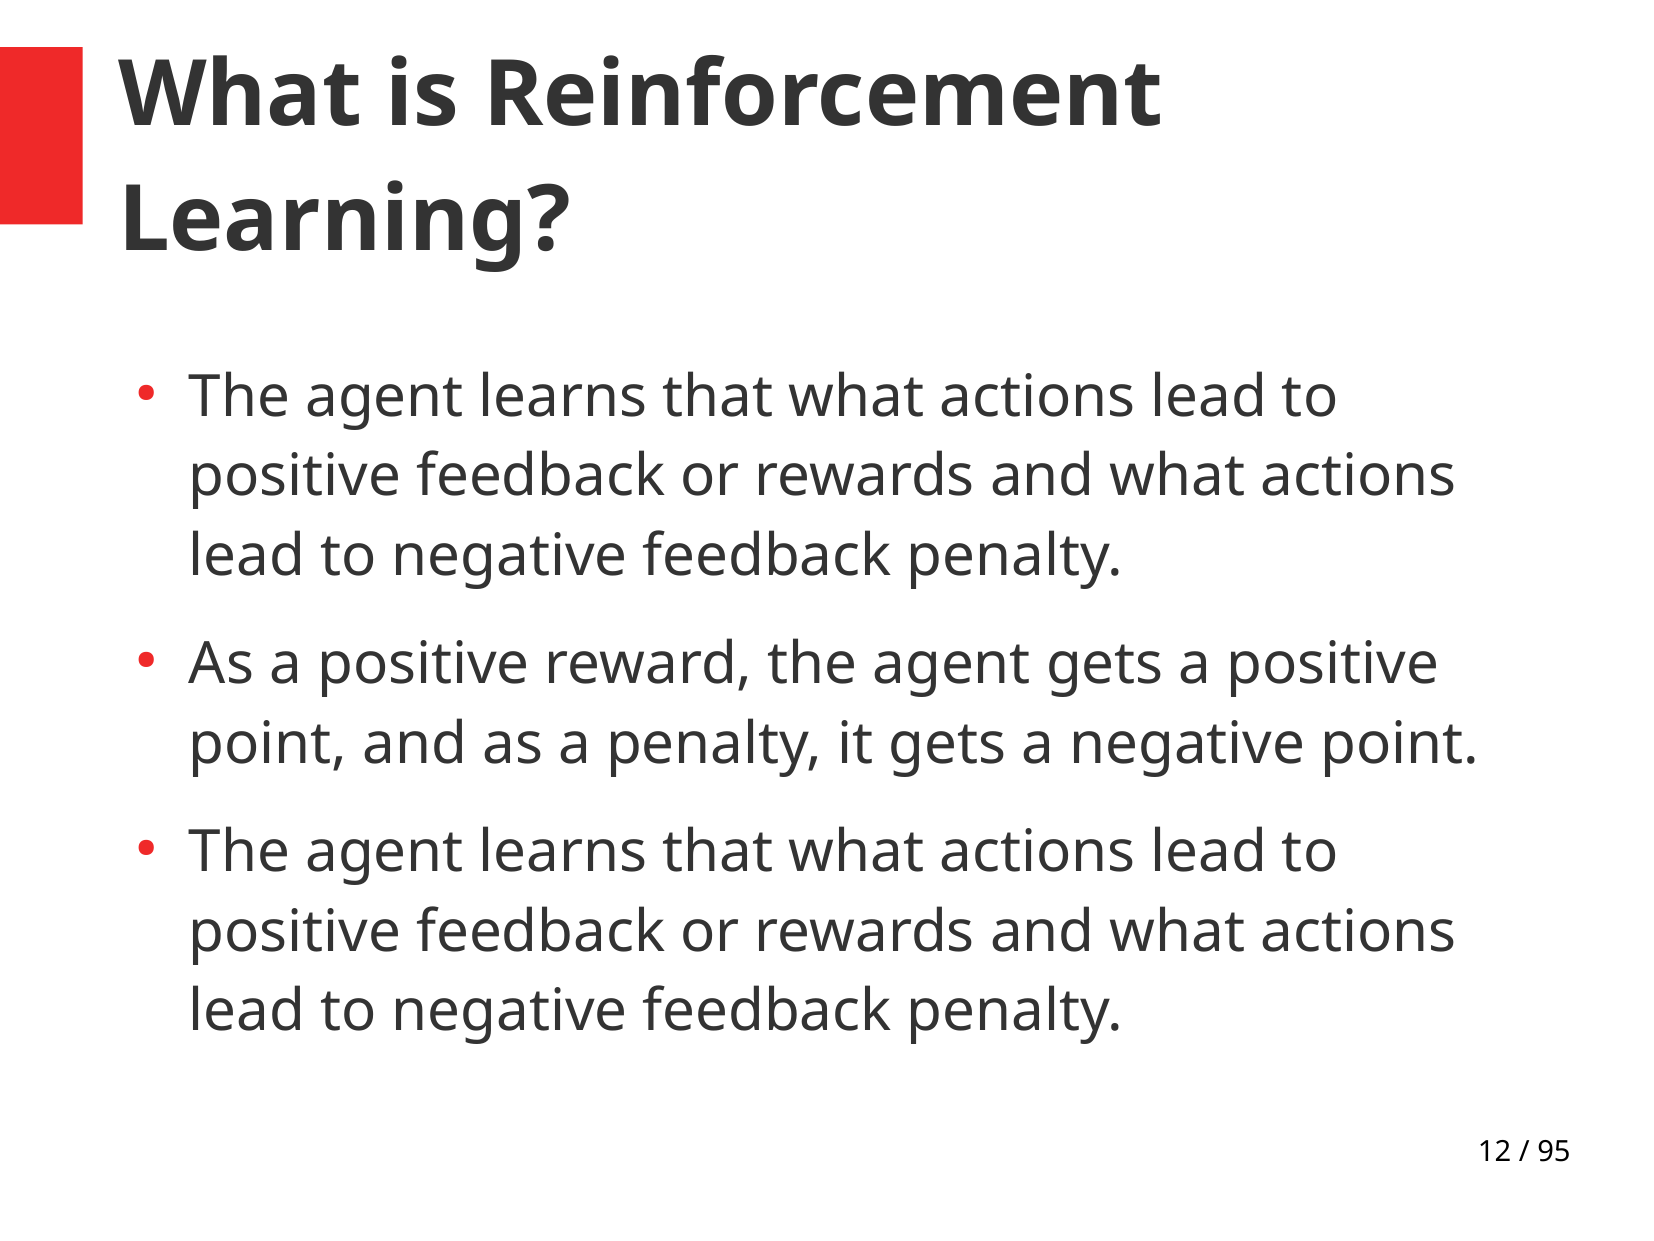

# What is Reinforcement Learning?
The agent learns that what actions lead to positive feedback or rewards and what actions lead to negative feedback penalty.
As a positive reward, the agent gets a positive point, and as a penalty, it gets a negative point.
The agent learns that what actions lead to positive feedback or rewards and what actions lead to negative feedback penalty.
12